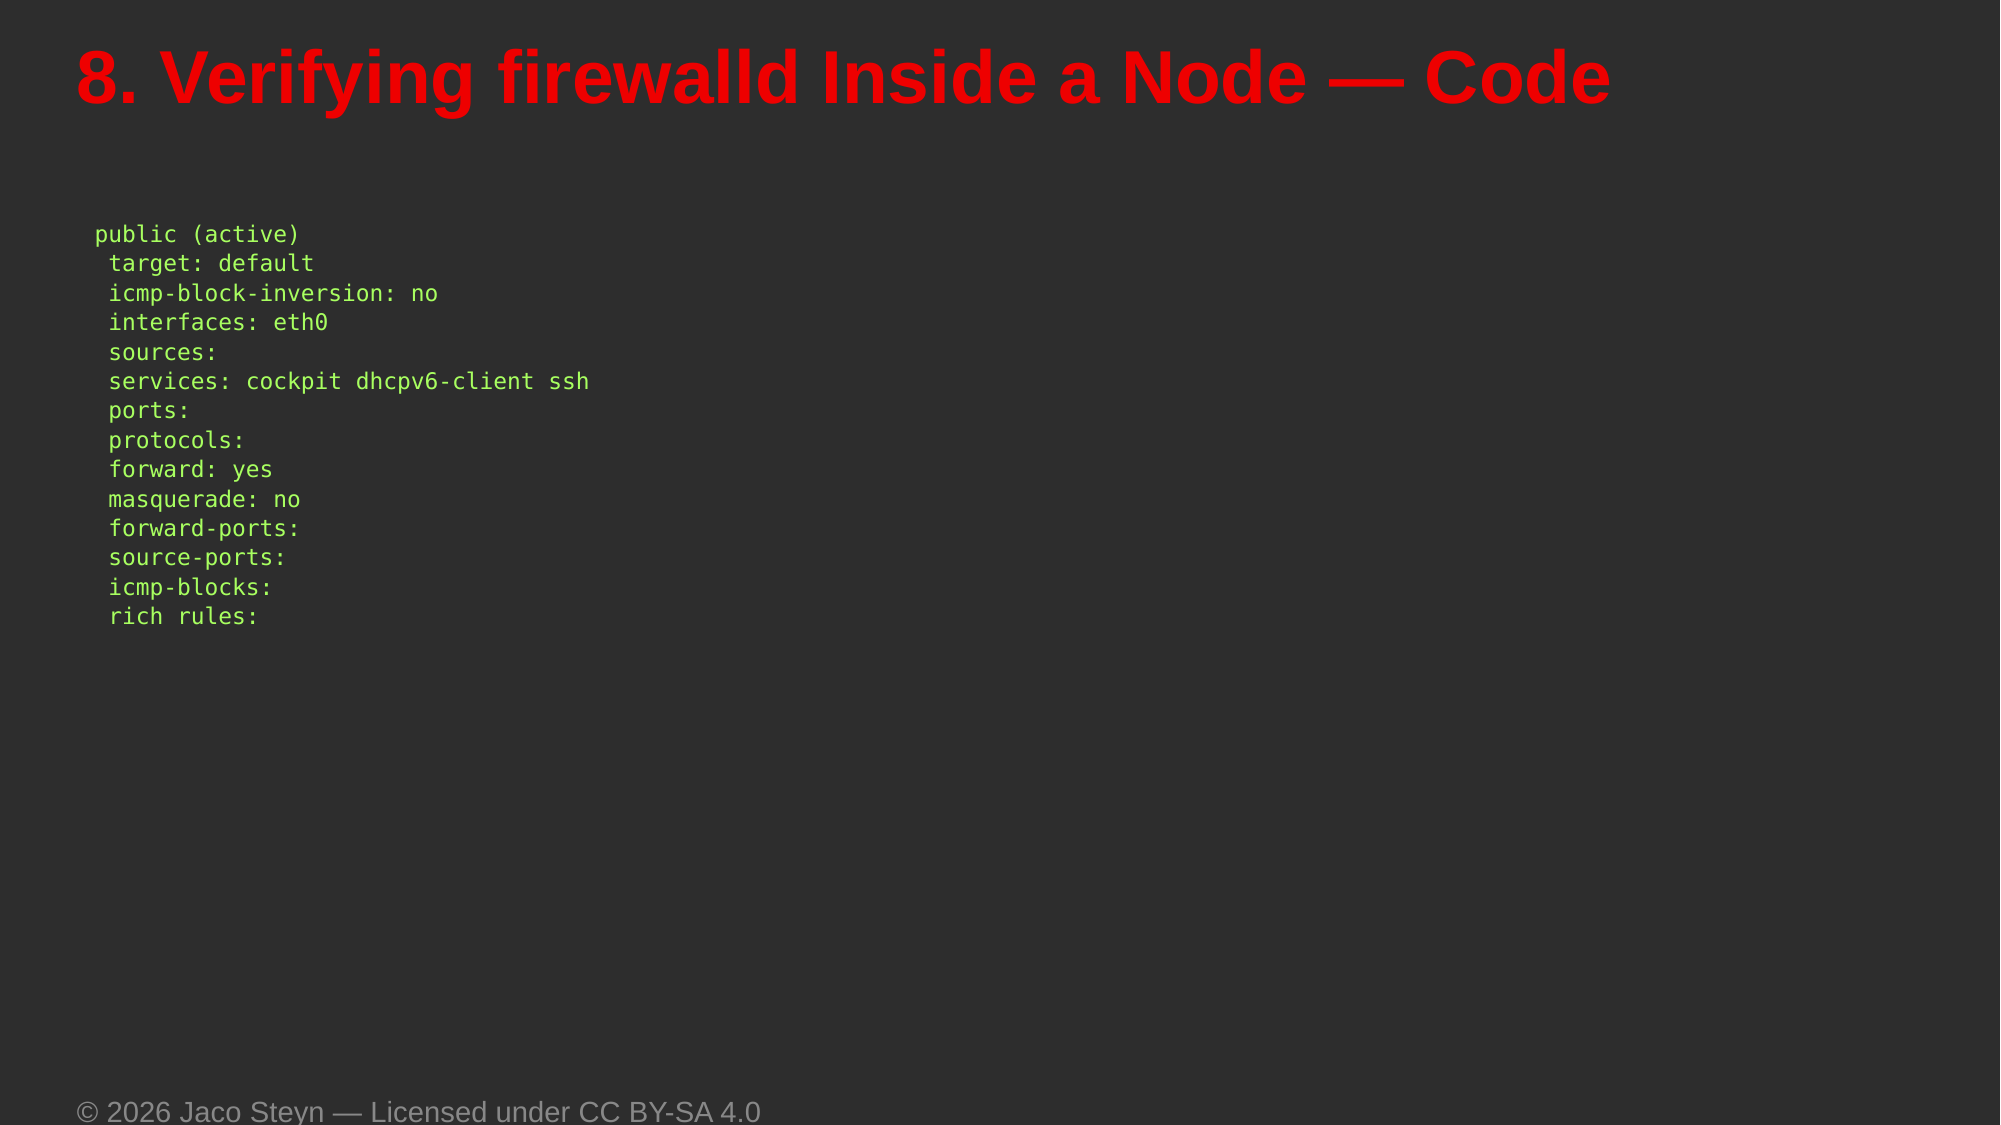

8. Verifying firewalld Inside a Node — Code
public (active)
 target: default
 icmp-block-inversion: no
 interfaces: eth0
 sources:
 services: cockpit dhcpv6-client ssh
 ports:
 protocols:
 forward: yes
 masquerade: no
 forward-ports:
 source-ports:
 icmp-blocks:
 rich rules:
© 2026 Jaco Steyn — Licensed under CC BY-SA 4.0